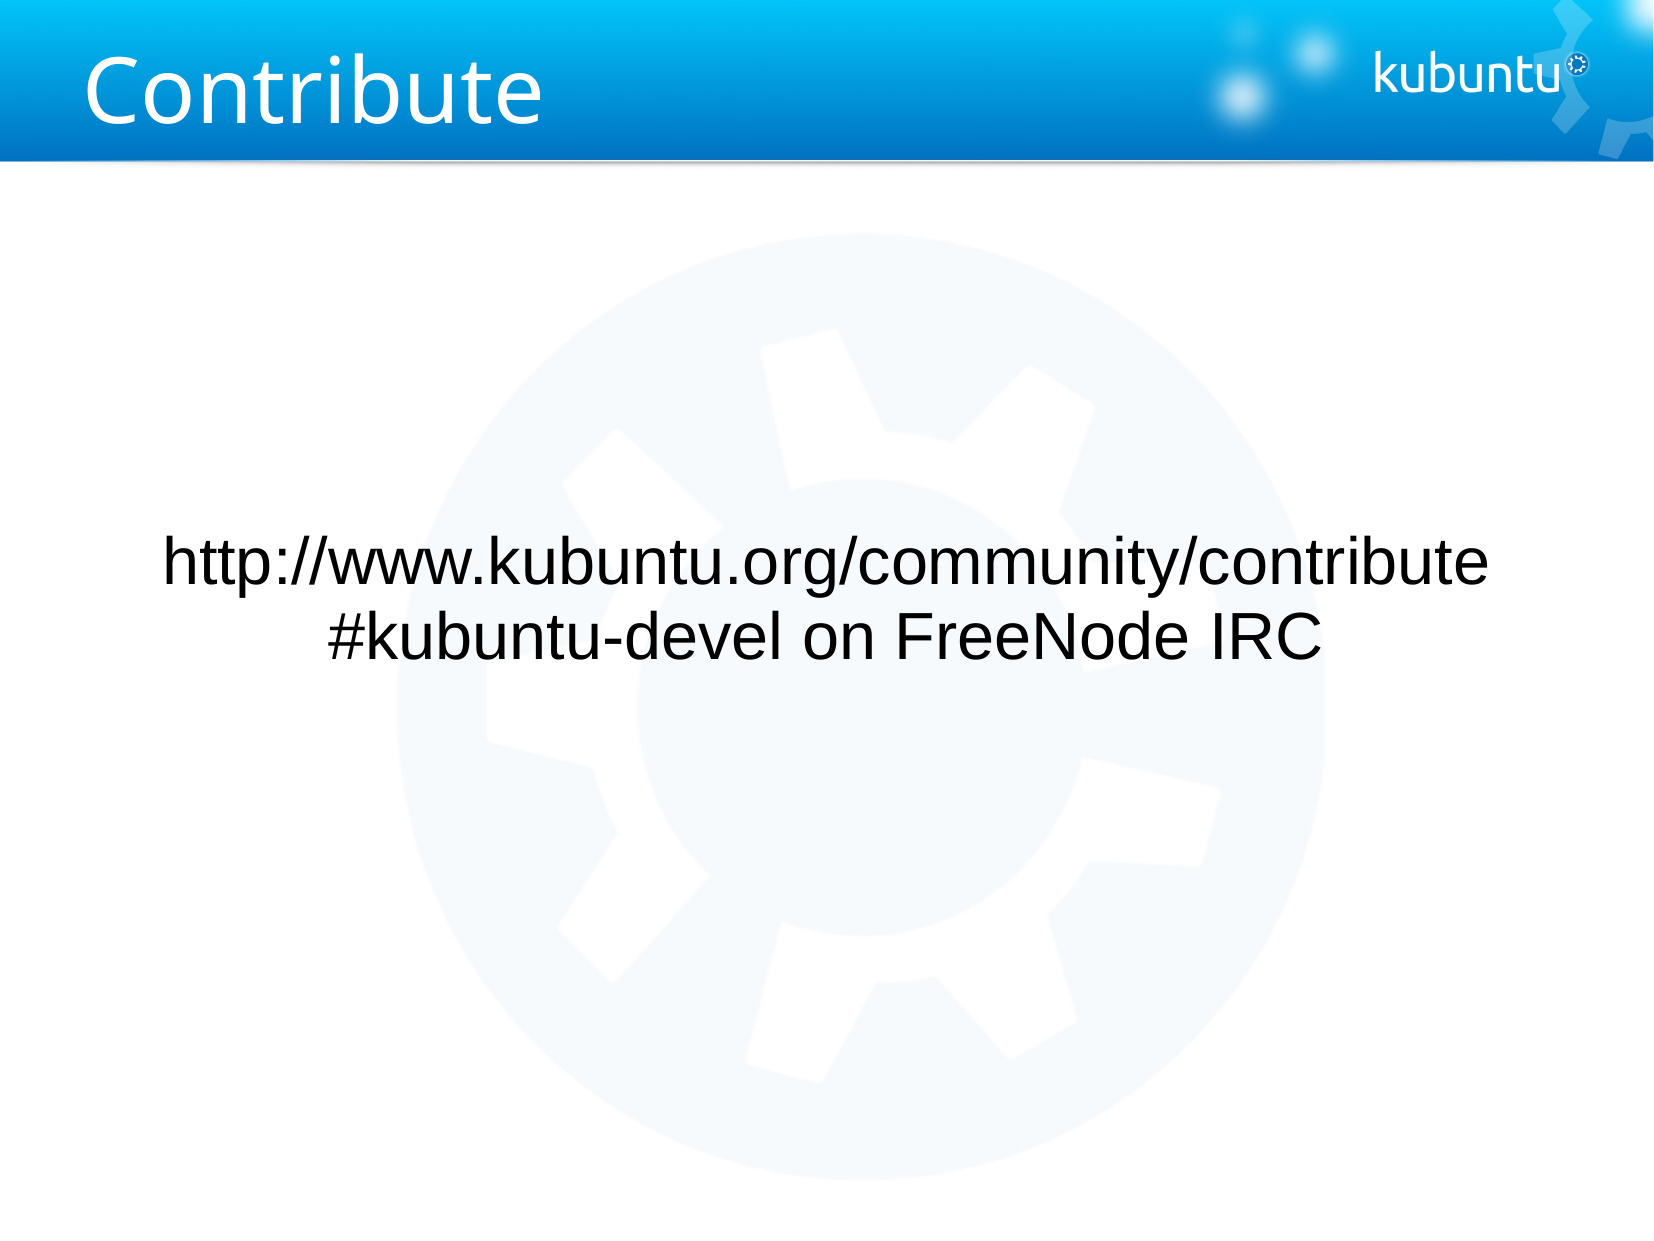

# Contribute
http://www.kubuntu.org/community/contribute
#kubuntu-devel on FreeNode IRC